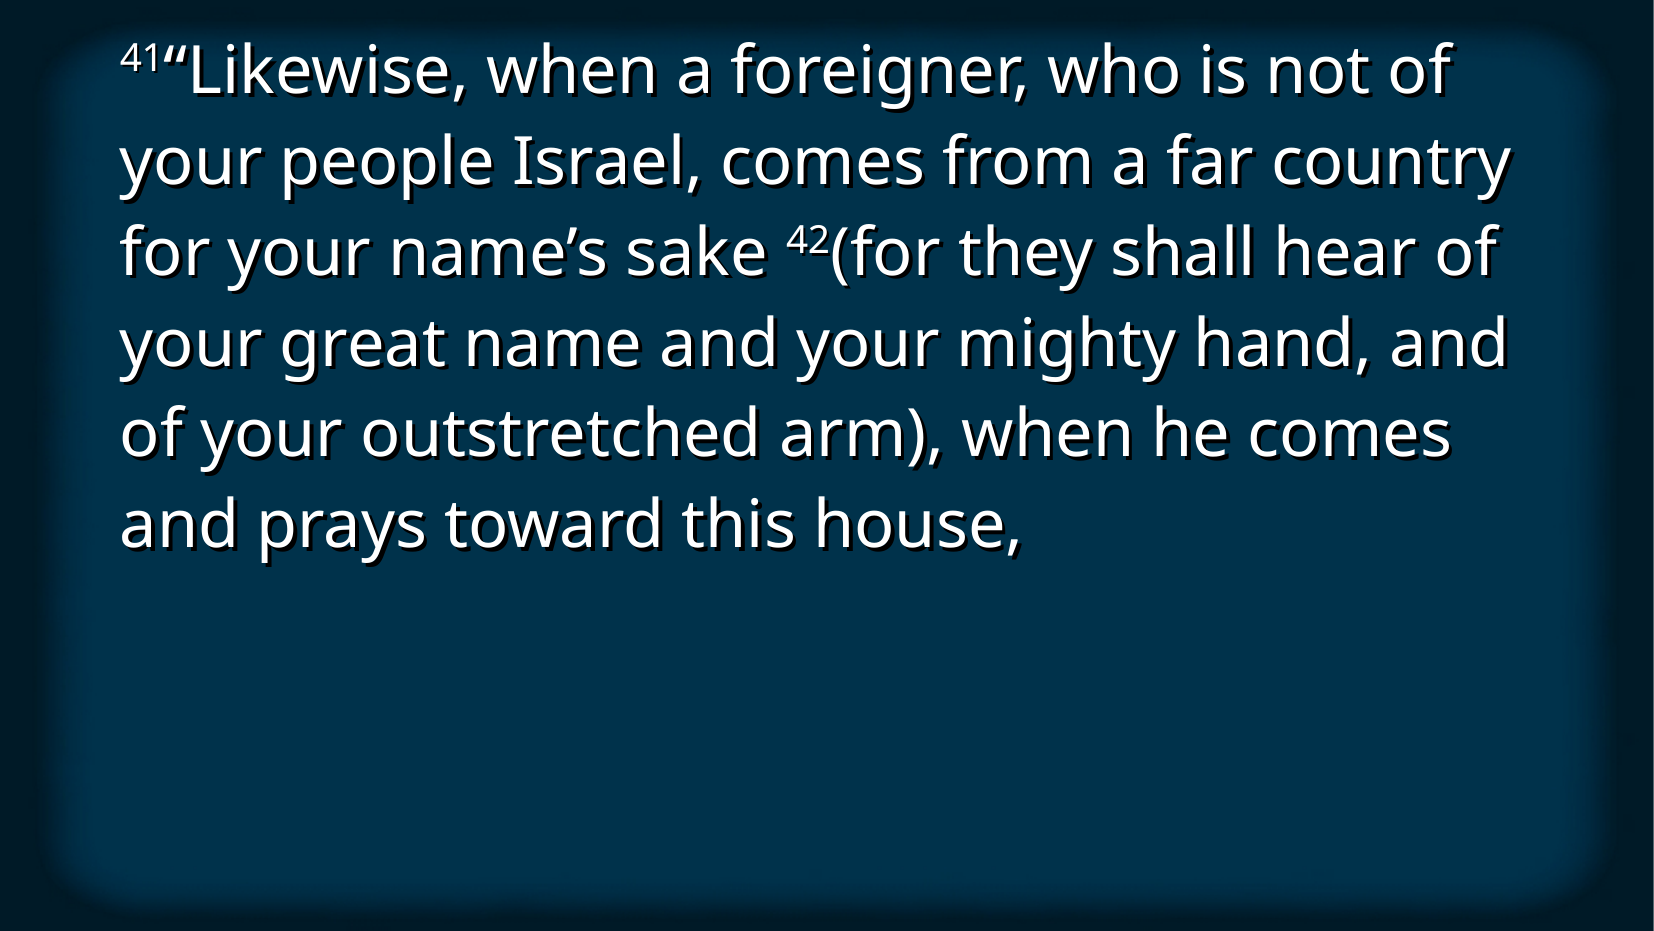

41“Likewise, when a foreigner, who is not of your people Israel, comes from a far country for your name’s sake 42(for they shall hear of your great name and your mighty hand, and of your outstretched arm), when he comes and prays toward this house,